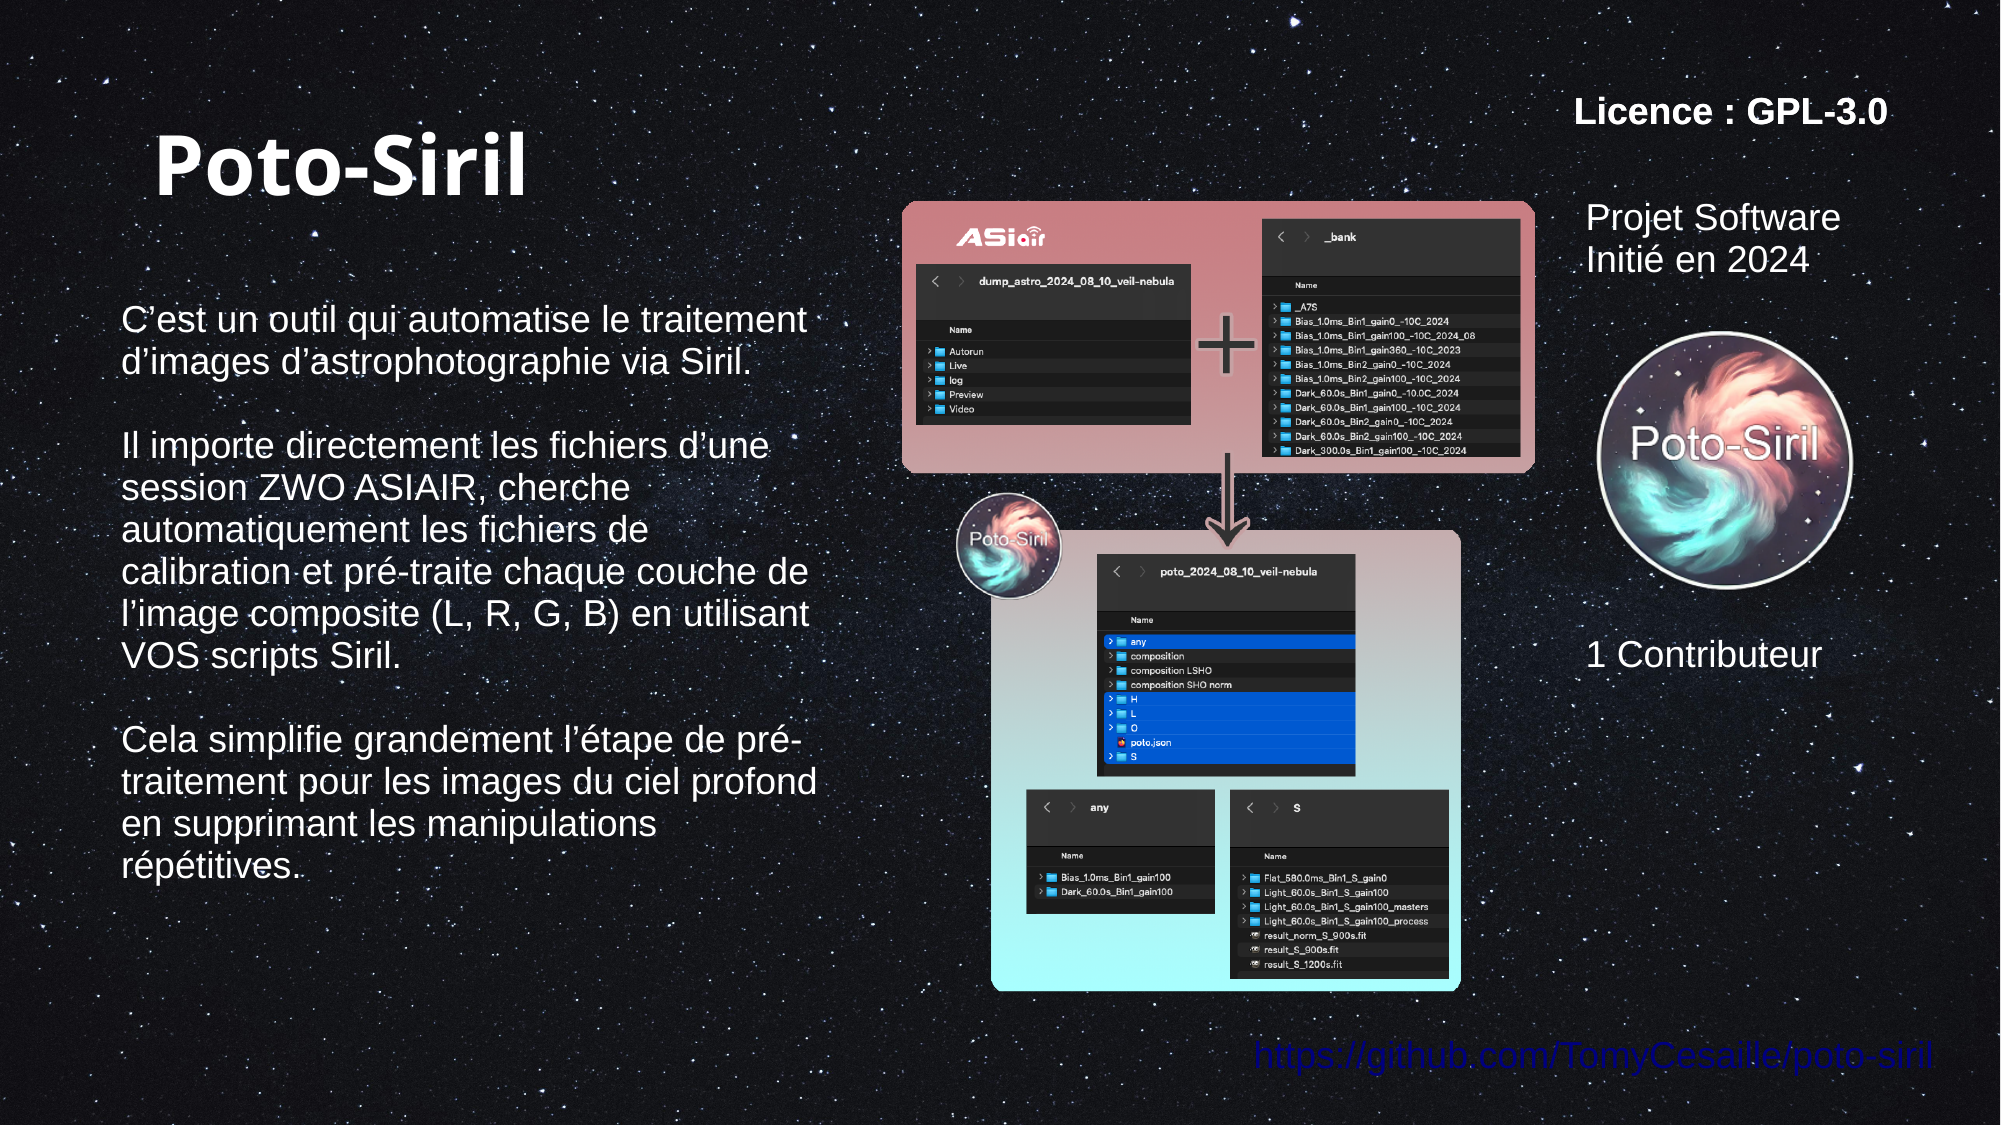

# Poto-Siril
Licence : GPL-3.0
Licence : GPL-3.0
Projet Software
Initié en 2024
C’est un outil qui automatise le traitement d’images d’astrophotographie via Siril.
Il importe directement les fichiers d’une session ZWO ASIAIR, cherche automatiquement les fichiers de calibration et pré-traite chaque couche de l’image composite (L, R, G, B) en utilisant VOS scripts Siril.
Cela simplifie grandement l’étape de pré-traitement pour les images du ciel profond en supprimant les manipulations répétitives.
1 Contributeur
https://github.com/TomyCesaille/poto-siril